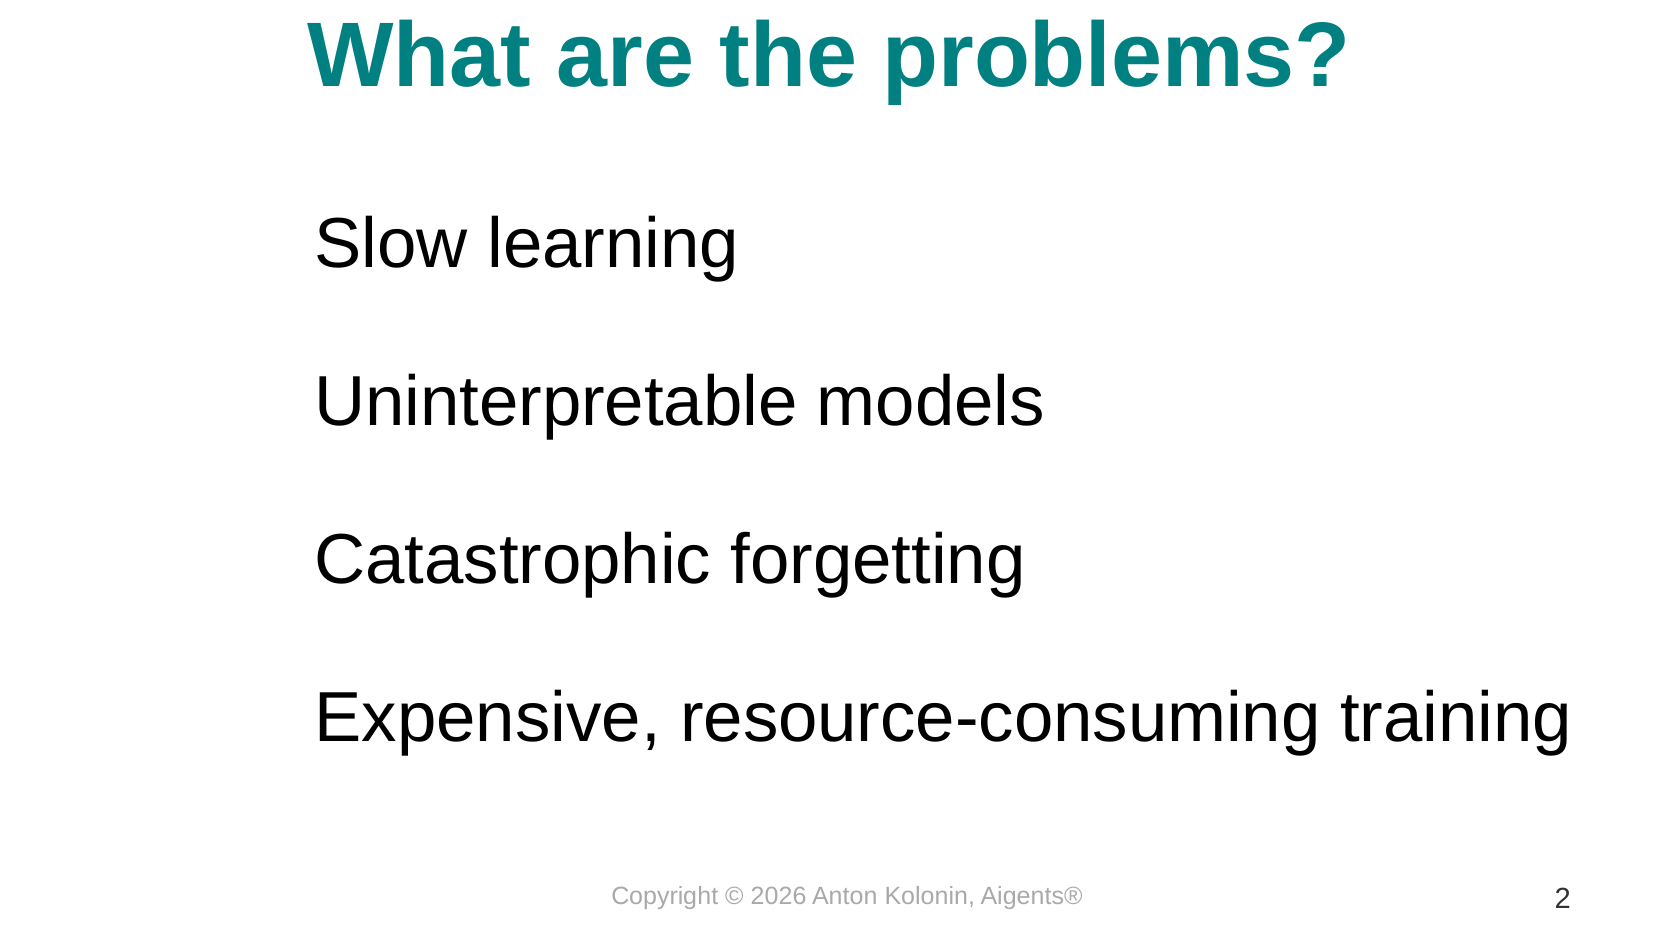

What are the problems?
Slow learning
Uninterpretable models
Catastrophic forgetting
Expensive, resource-consuming training
Copyright © 2026 Anton Kolonin, Aigents®
2